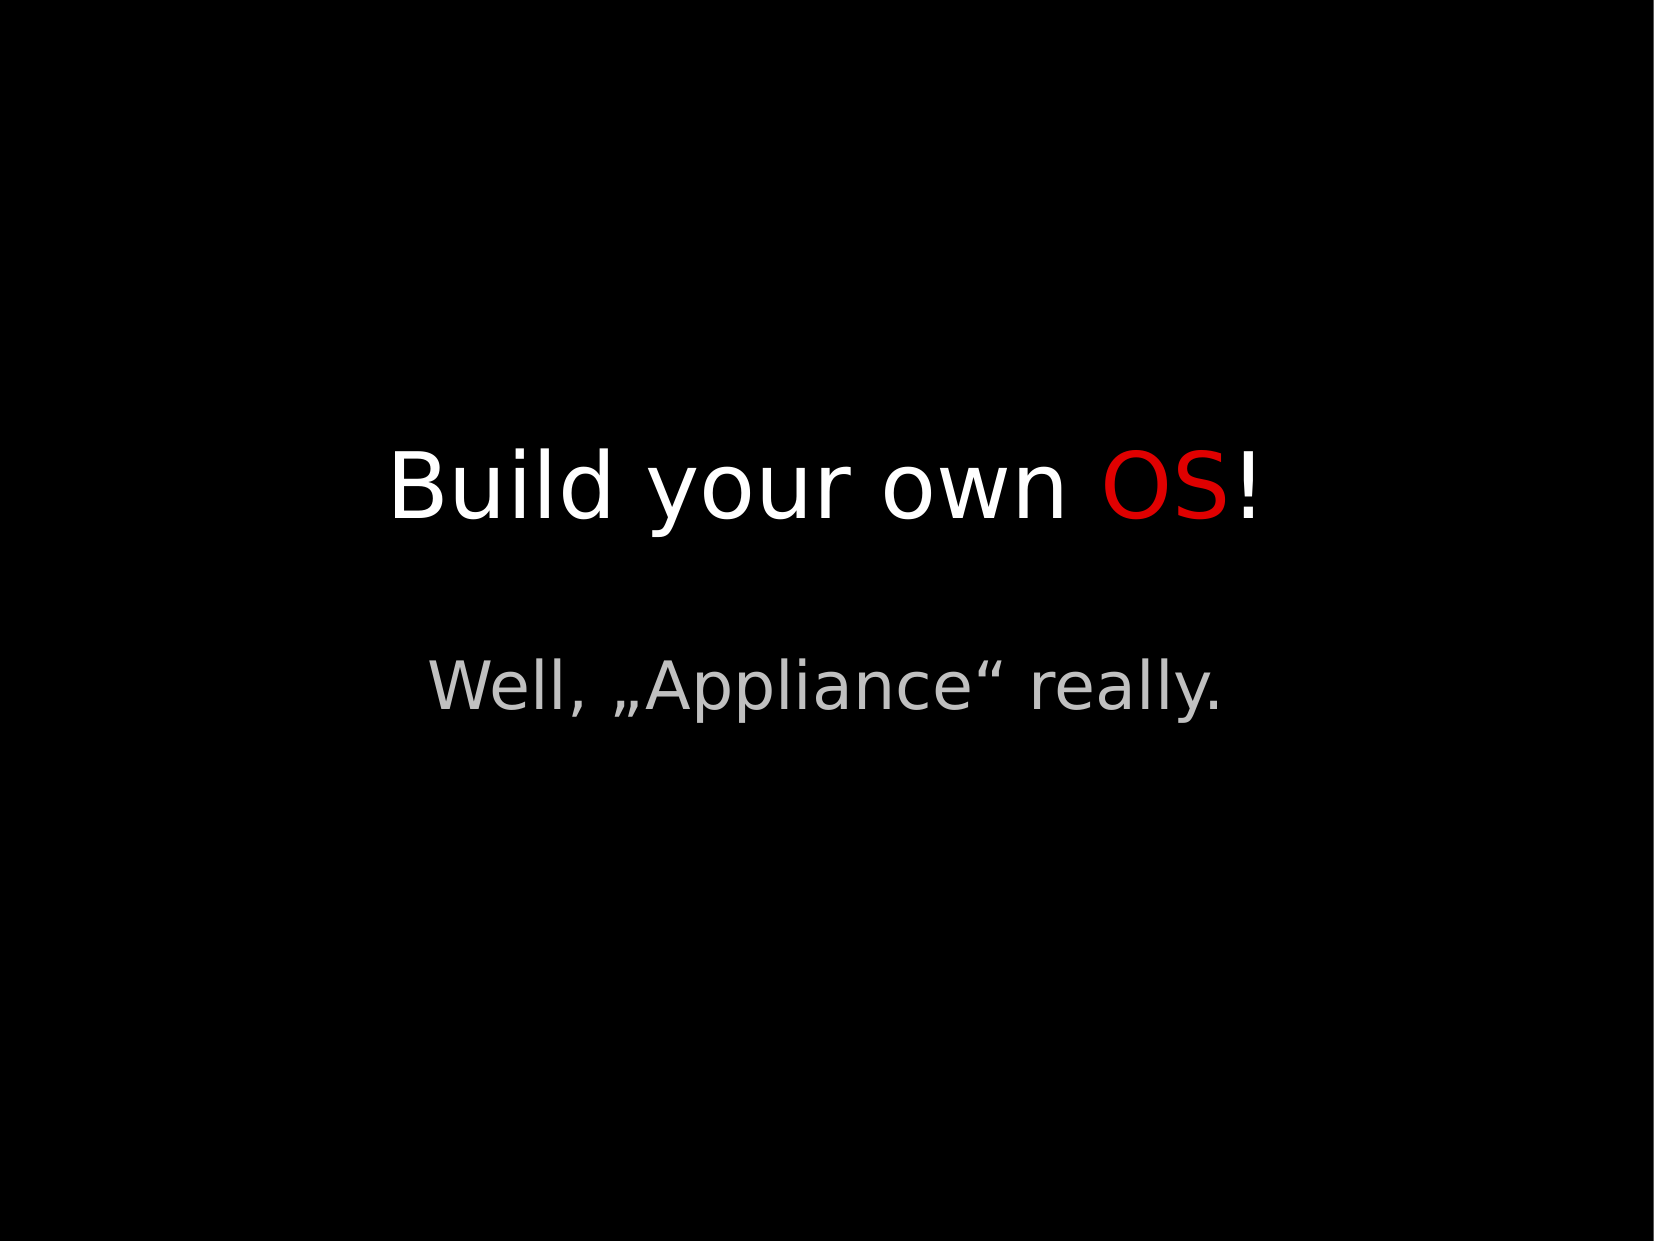

# Build your own OS!
Well, „Appliance“ really.